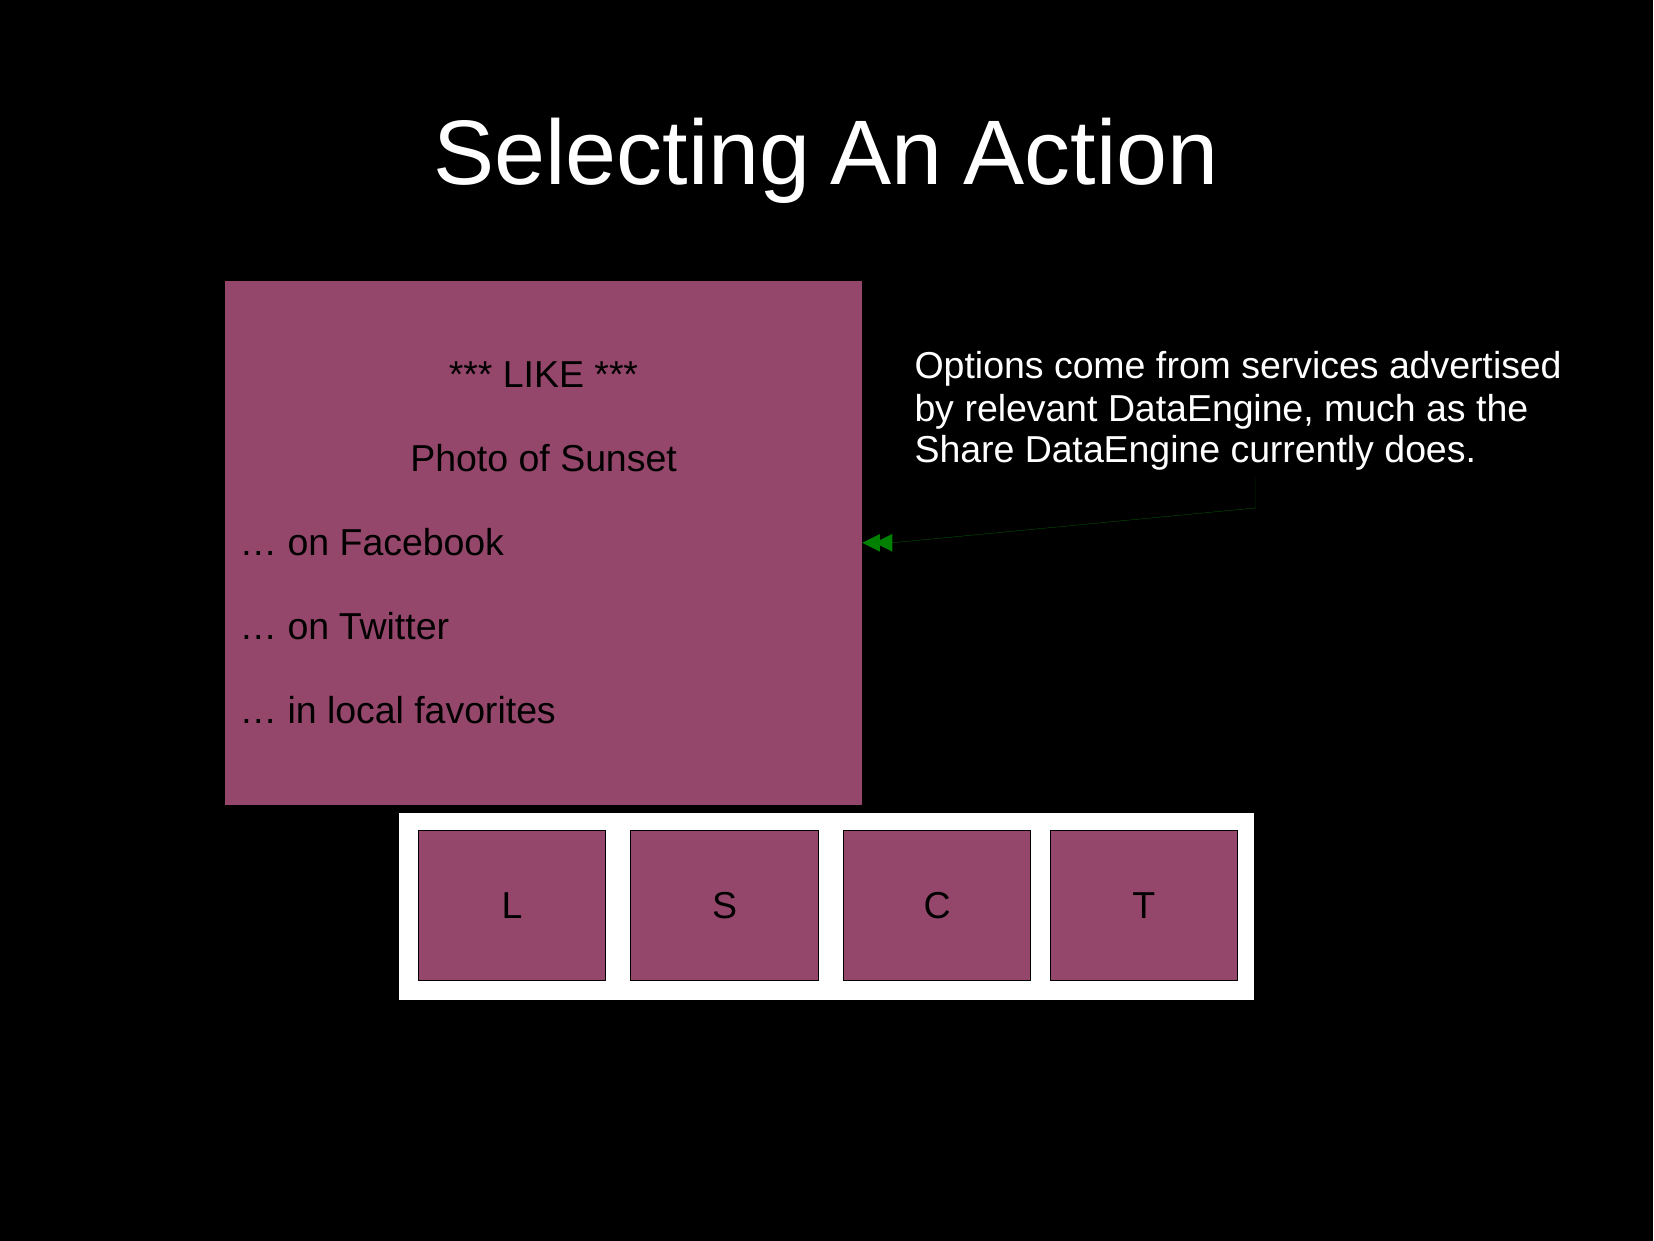

# Selecting An Action
*** LIKE ***
Photo of Sunset
… on Facebook
… on Twitter
… in local favorites
Options come from services advertised by relevant DataEngine, much as the Share DataEngine currently does.
L
S
C
T